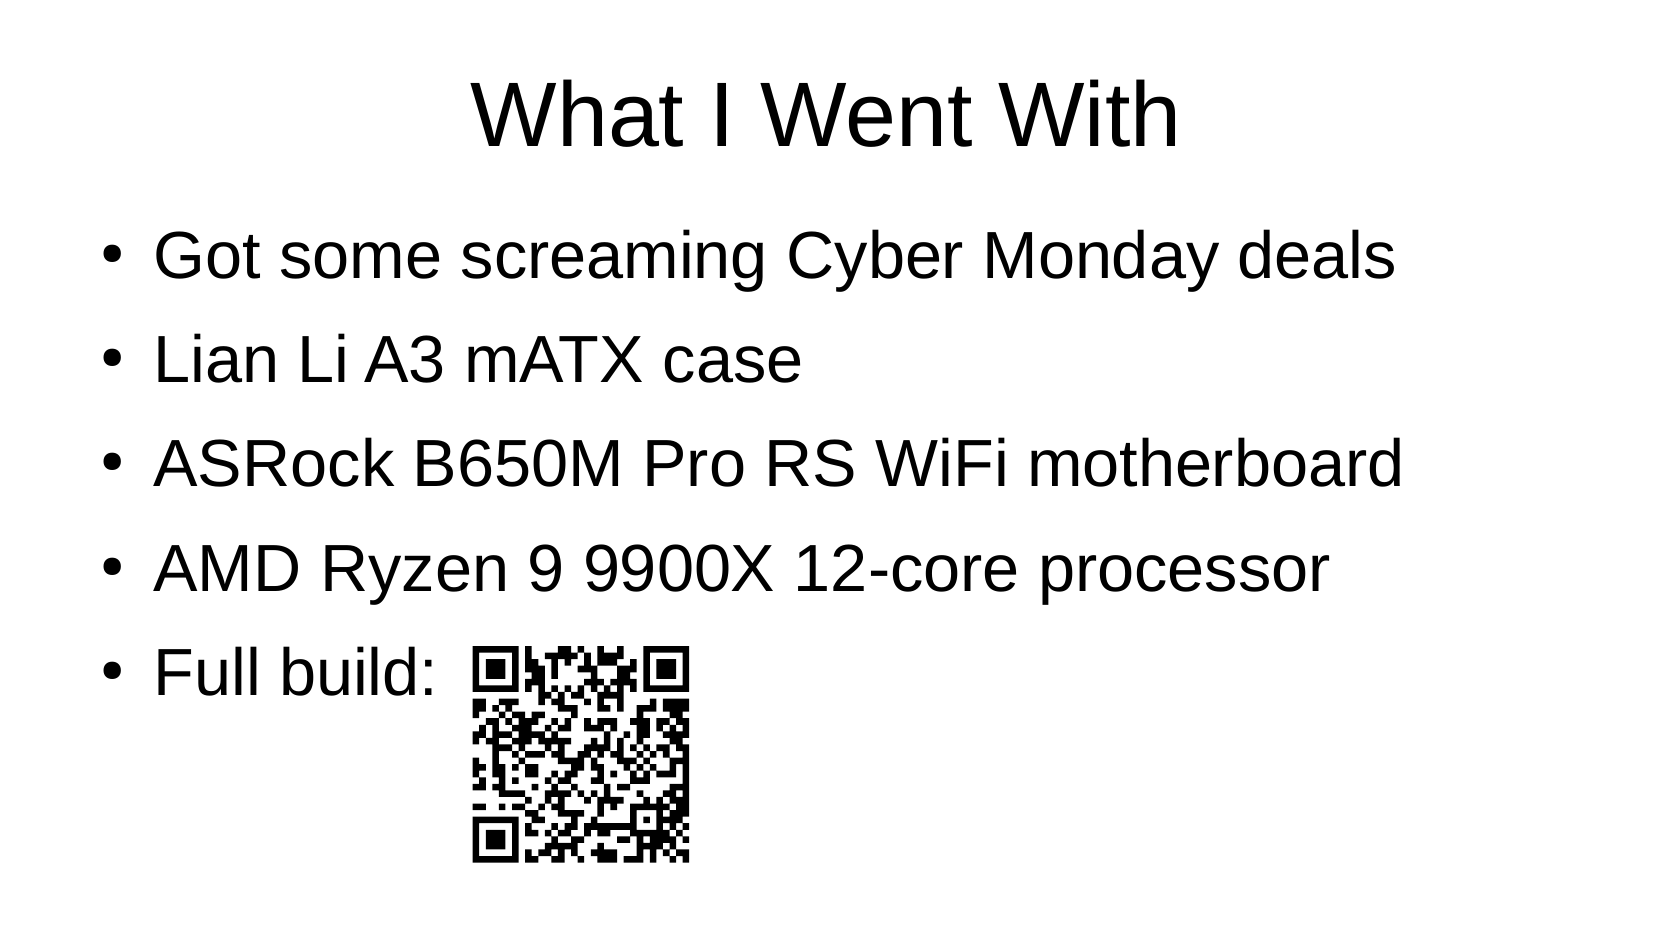

# What I Went With
Got some screaming Cyber Monday deals
Lian Li A3 mATX case
ASRock B650M Pro RS WiFi motherboard
AMD Ryzen 9 9900X 12-core processor
Full build: